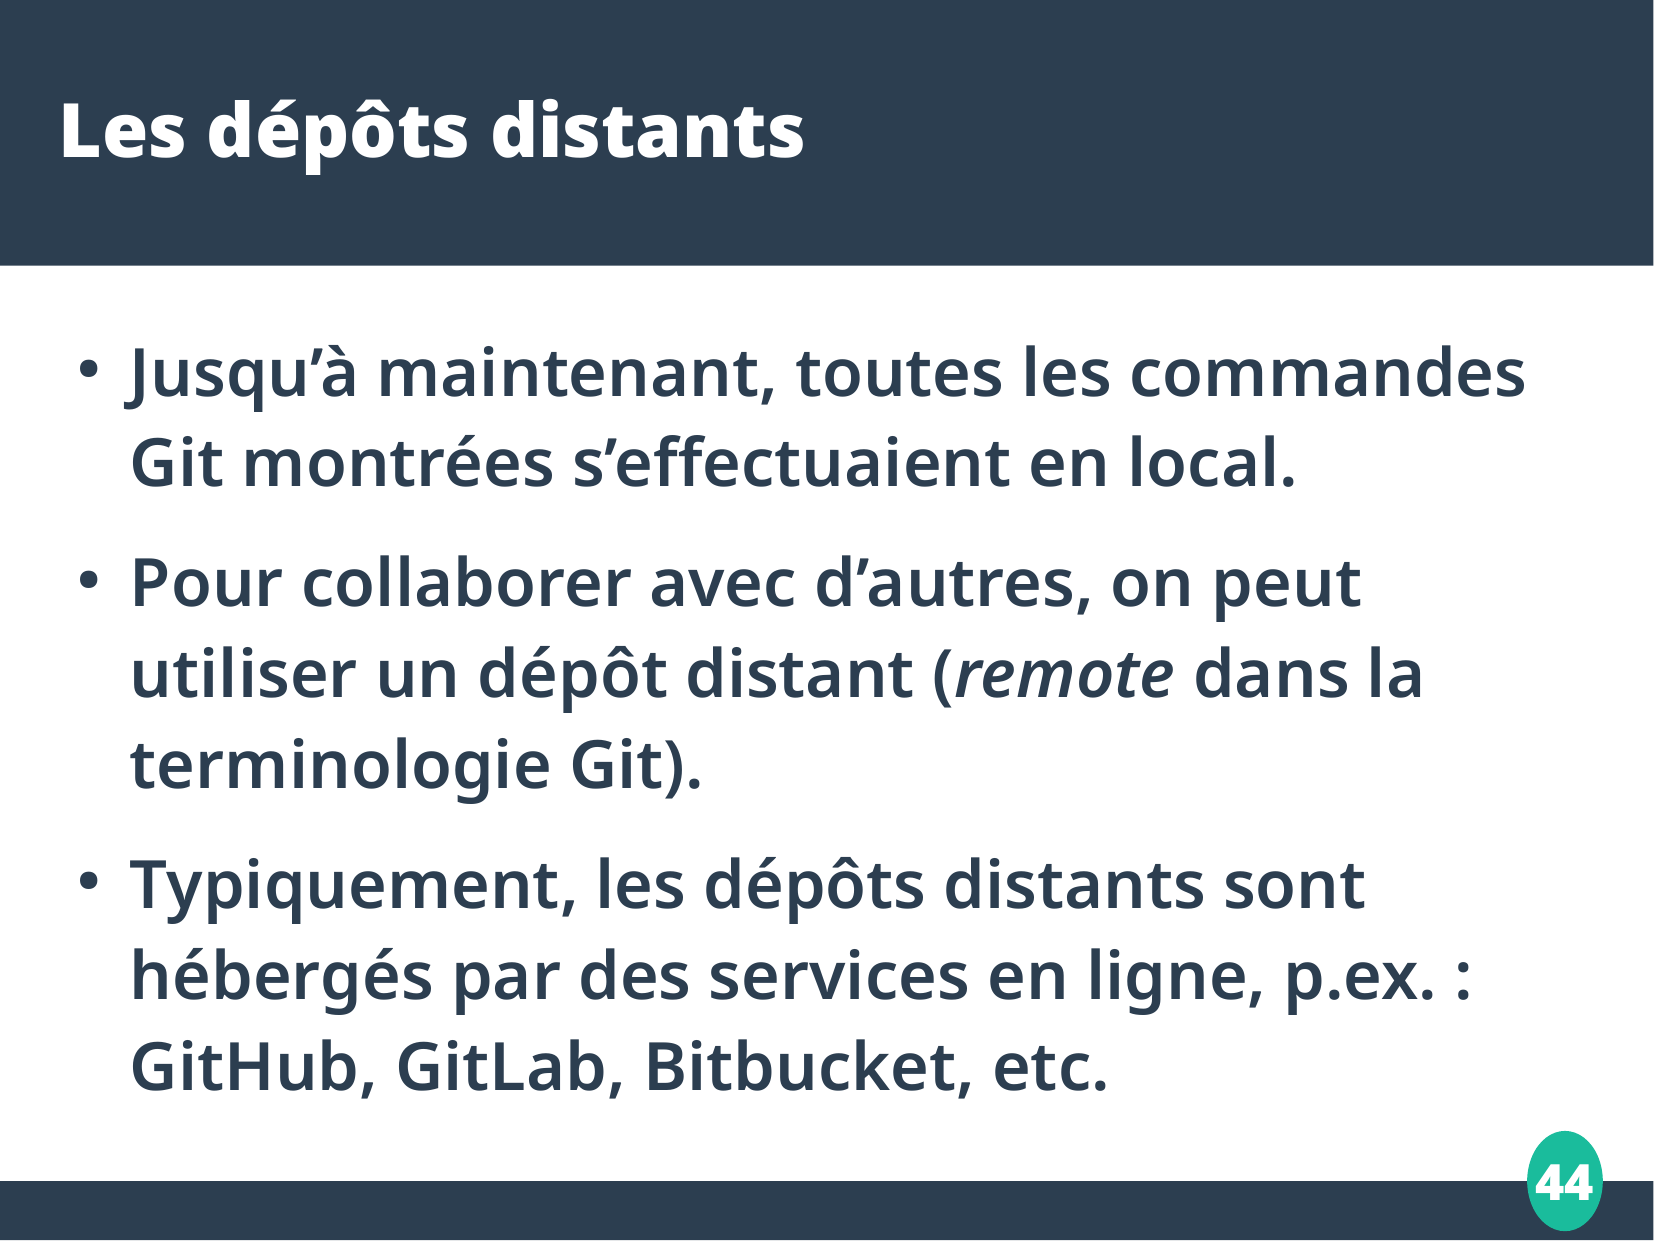

# Les dépôts distants
Jusqu’à maintenant, toutes les commandes Git montrées s’effectuaient en local.
Pour collaborer avec d’autres, on peut utiliser un dépôt distant (remote dans la terminologie Git).
Typiquement, les dépôts distants sont hébergés par des services en ligne, p.ex. : GitHub, GitLab, Bitbucket, etc.